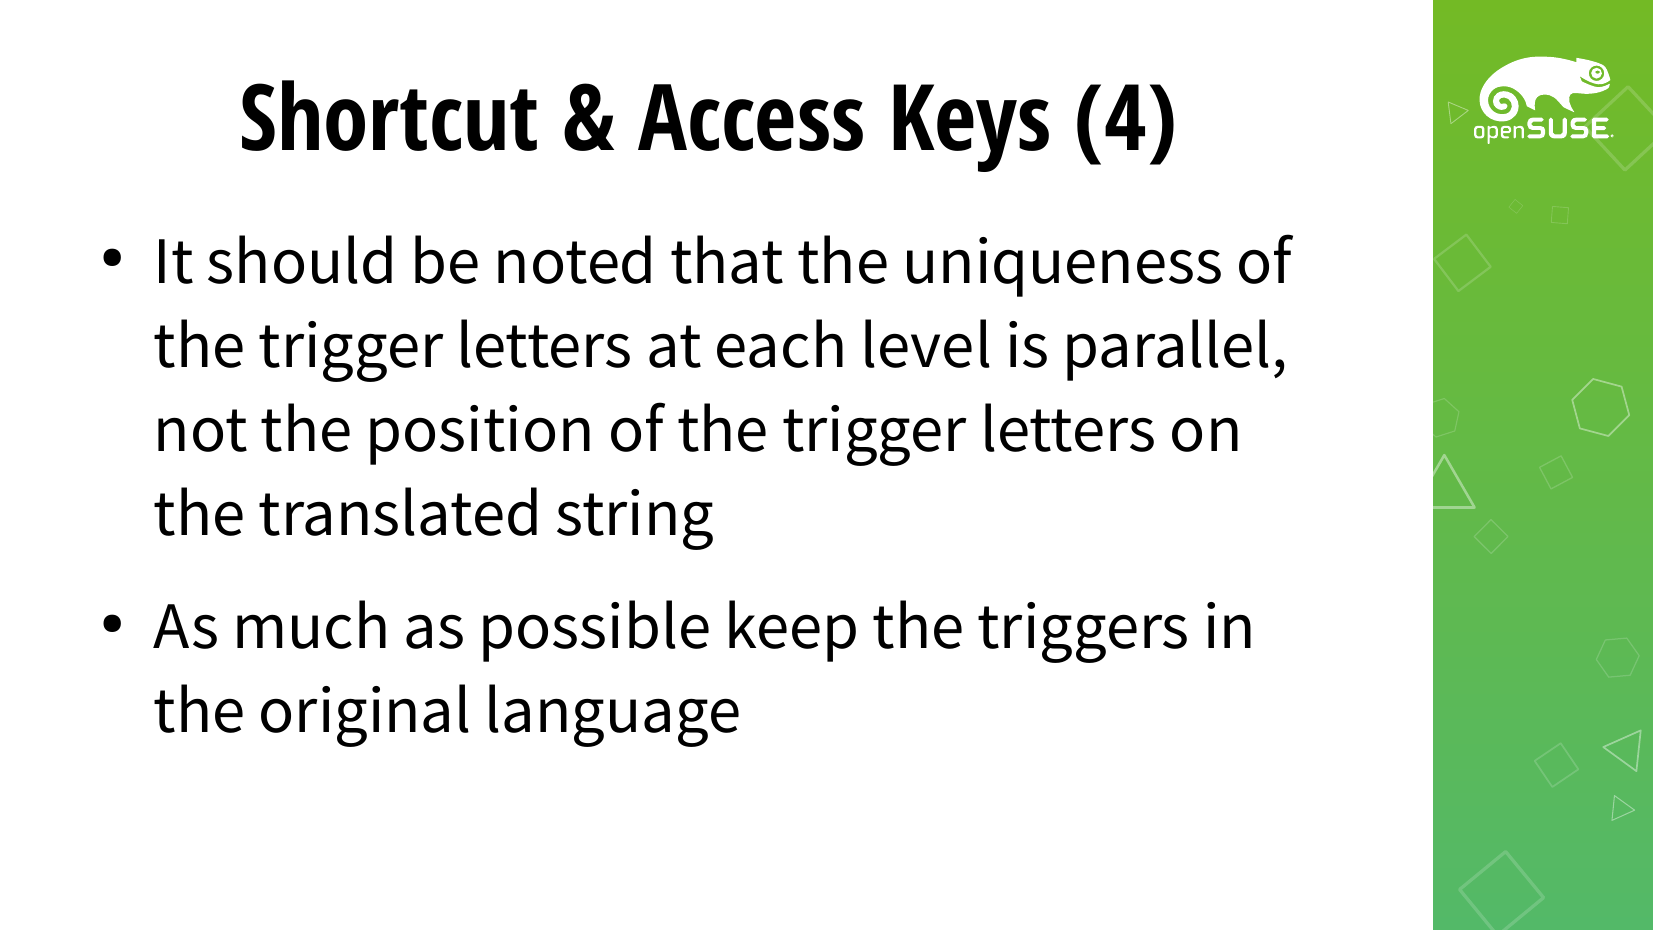

# Shortcut & Access Keys (4)
It should be noted that the uniqueness of the trigger letters at each level is parallel, not the position of the trigger letters on the translated string
As much as possible keep the triggers in the original language